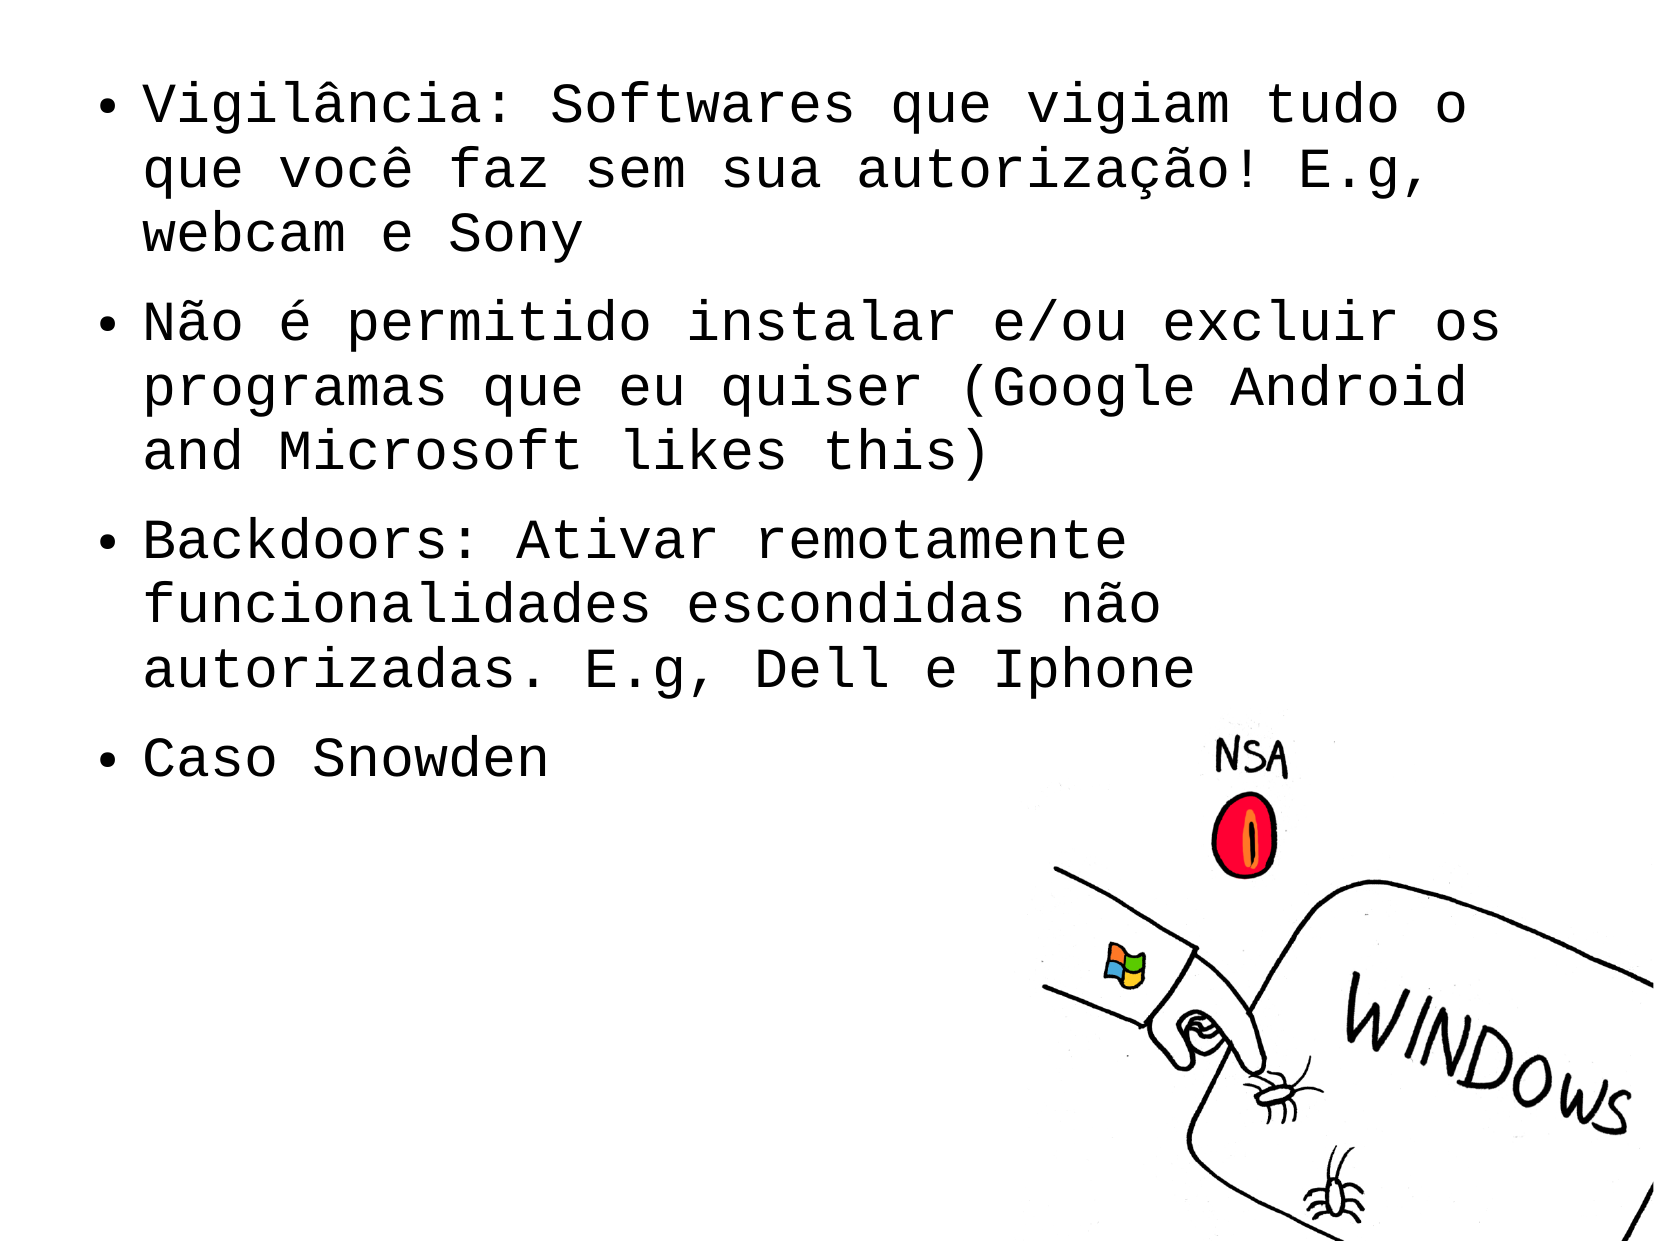

# Vigilância: Softwares que vigiam tudo o que você faz sem sua autorização! E.g, webcam e Sony
Não é permitido instalar e/ou excluir os programas que eu quiser (Google Android and Microsoft likes this)
Backdoors: Ativar remotamente funcionalidades escondidas não autorizadas. E.g, Dell e Iphone
Caso Snowden